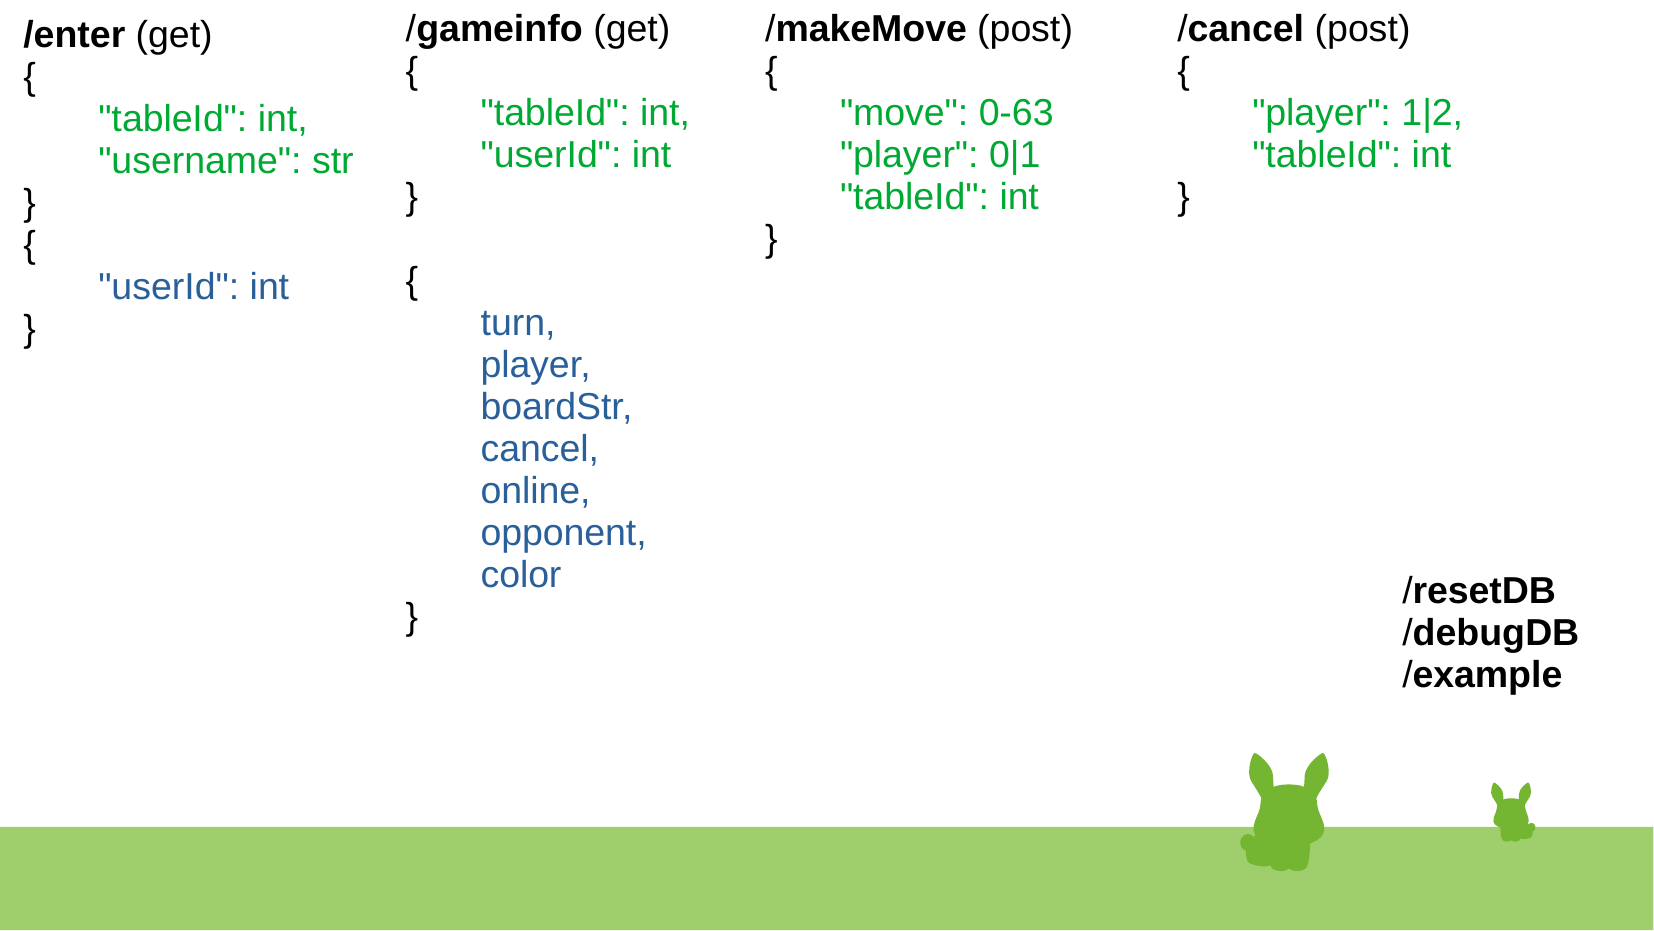

/gameinfo (get)
{
	"tableId": int,
	"userId": int
}
{
	turn,
	player,
	boardStr,
	cancel,
	online,
	opponent,
	color
}
/makeMove (post)
{
	"move": 0-63
	"player": 0|1
	"tableId": int
}
/cancel (post)
{
	"player": 1|2,
	"tableId": int
}
/enter (get)
{
	"tableId": int,
	"username": str
}
{
	"userId": int
}
/resetDB
/debugDB
/example